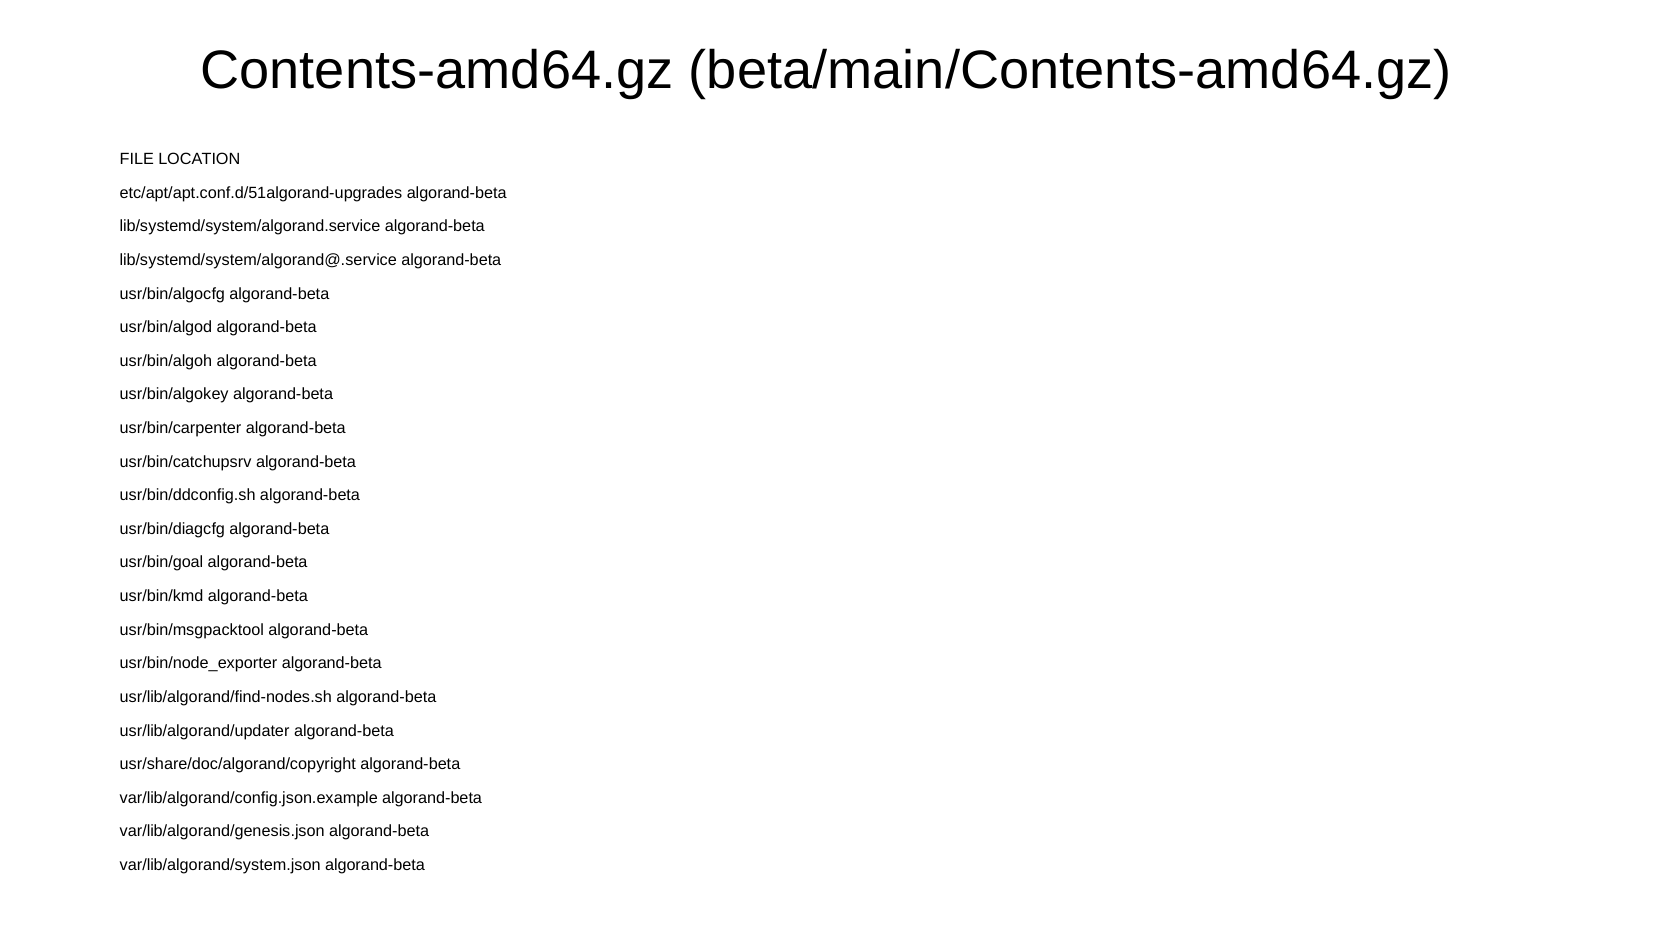

# Contents-amd64.gz (beta/main/Contents-amd64.gz)
FILE LOCATION
etc/apt/apt.conf.d/51algorand-upgrades algorand-beta
lib/systemd/system/algorand.service algorand-beta
lib/systemd/system/algorand@.service algorand-beta
usr/bin/algocfg algorand-beta
usr/bin/algod algorand-beta
usr/bin/algoh algorand-beta
usr/bin/algokey algorand-beta
usr/bin/carpenter algorand-beta
usr/bin/catchupsrv algorand-beta
usr/bin/ddconfig.sh algorand-beta
usr/bin/diagcfg algorand-beta
usr/bin/goal algorand-beta
usr/bin/kmd algorand-beta
usr/bin/msgpacktool algorand-beta
usr/bin/node_exporter algorand-beta
usr/lib/algorand/find-nodes.sh algorand-beta
usr/lib/algorand/updater algorand-beta
usr/share/doc/algorand/copyright algorand-beta
var/lib/algorand/config.json.example algorand-beta
var/lib/algorand/genesis.json algorand-beta
var/lib/algorand/system.json algorand-beta